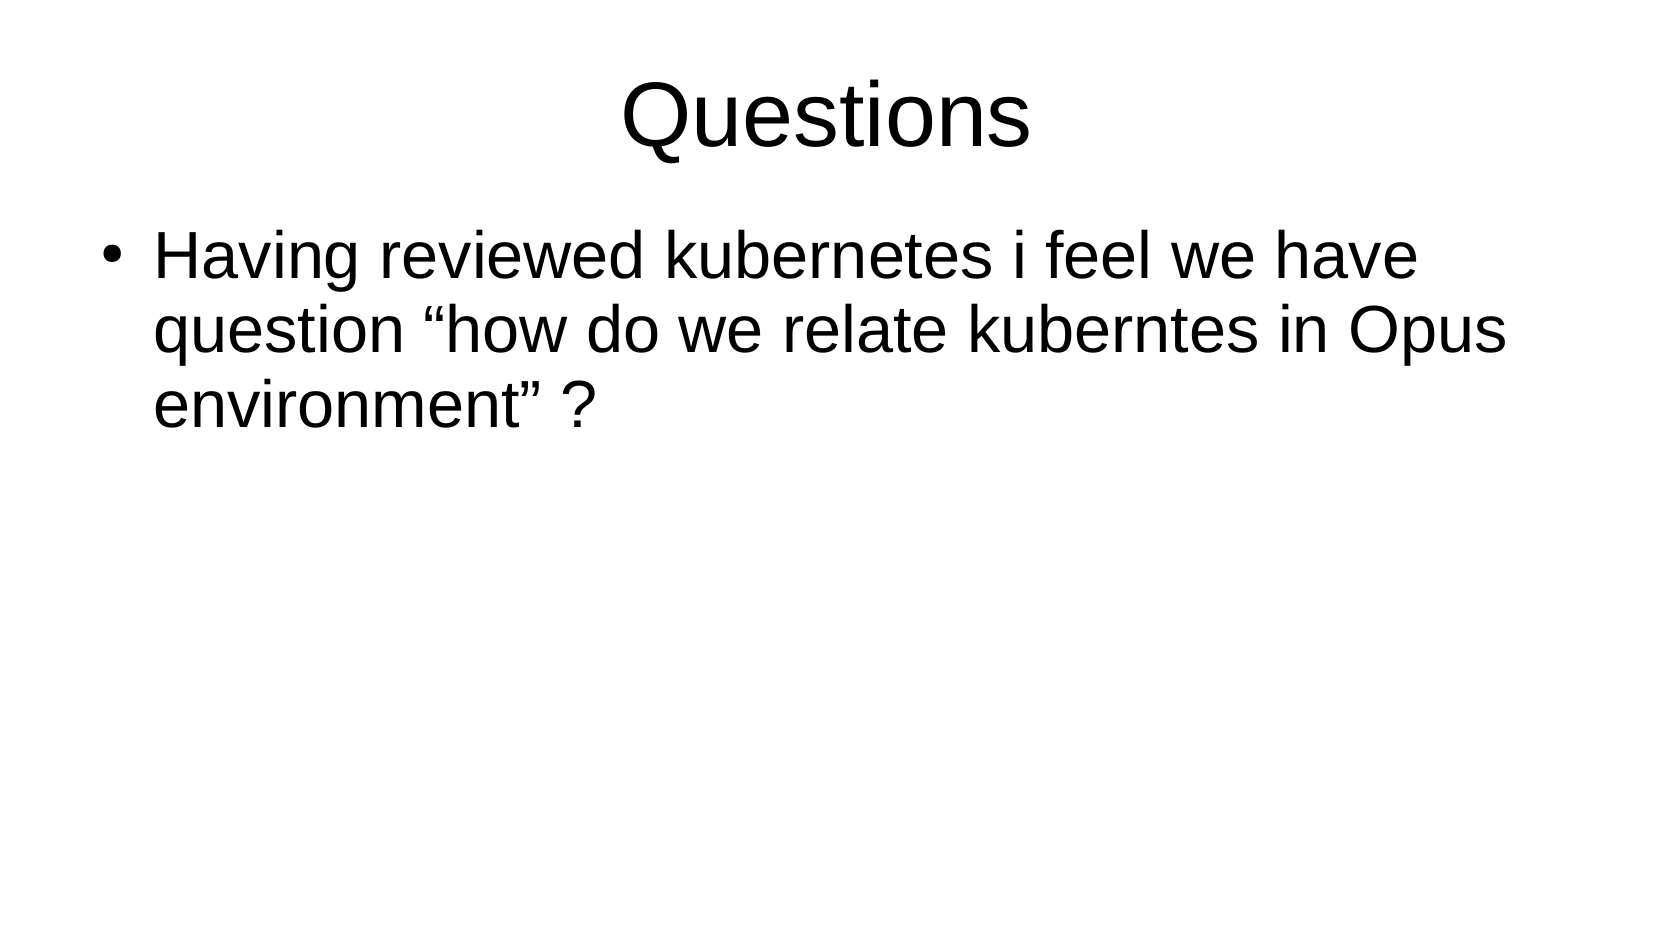

# Questions
Having reviewed kubernetes i feel we have question “how do we relate kuberntes in Opus environment” ?